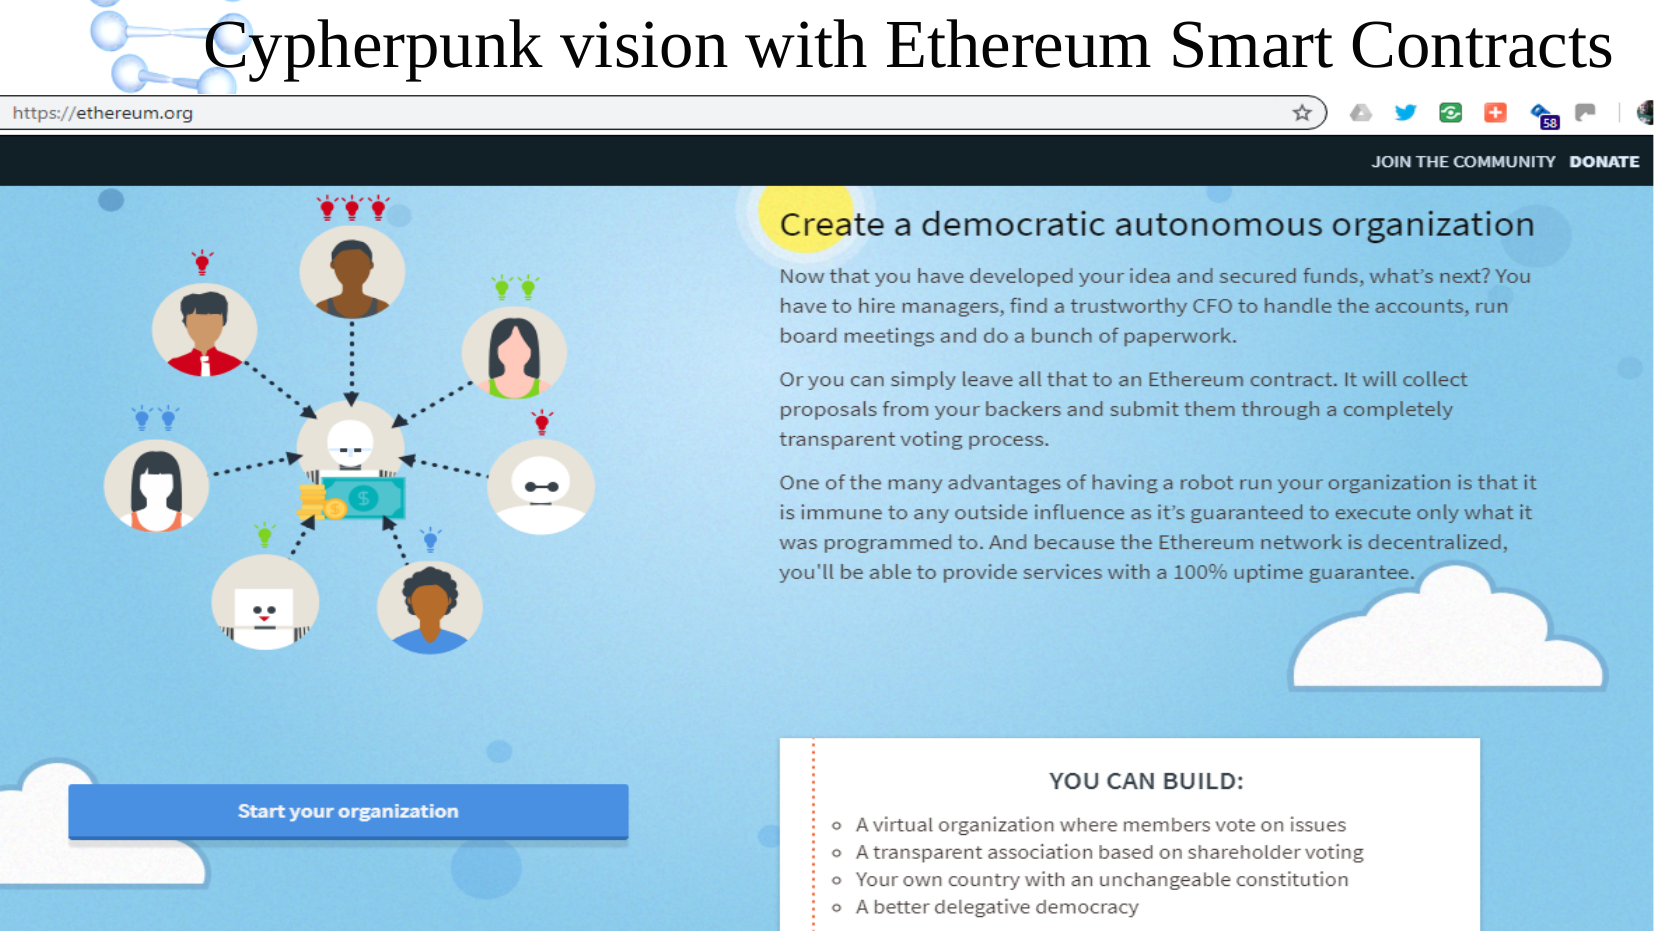

# Cypherpunk vision with Ethereum Smart Contracts
64